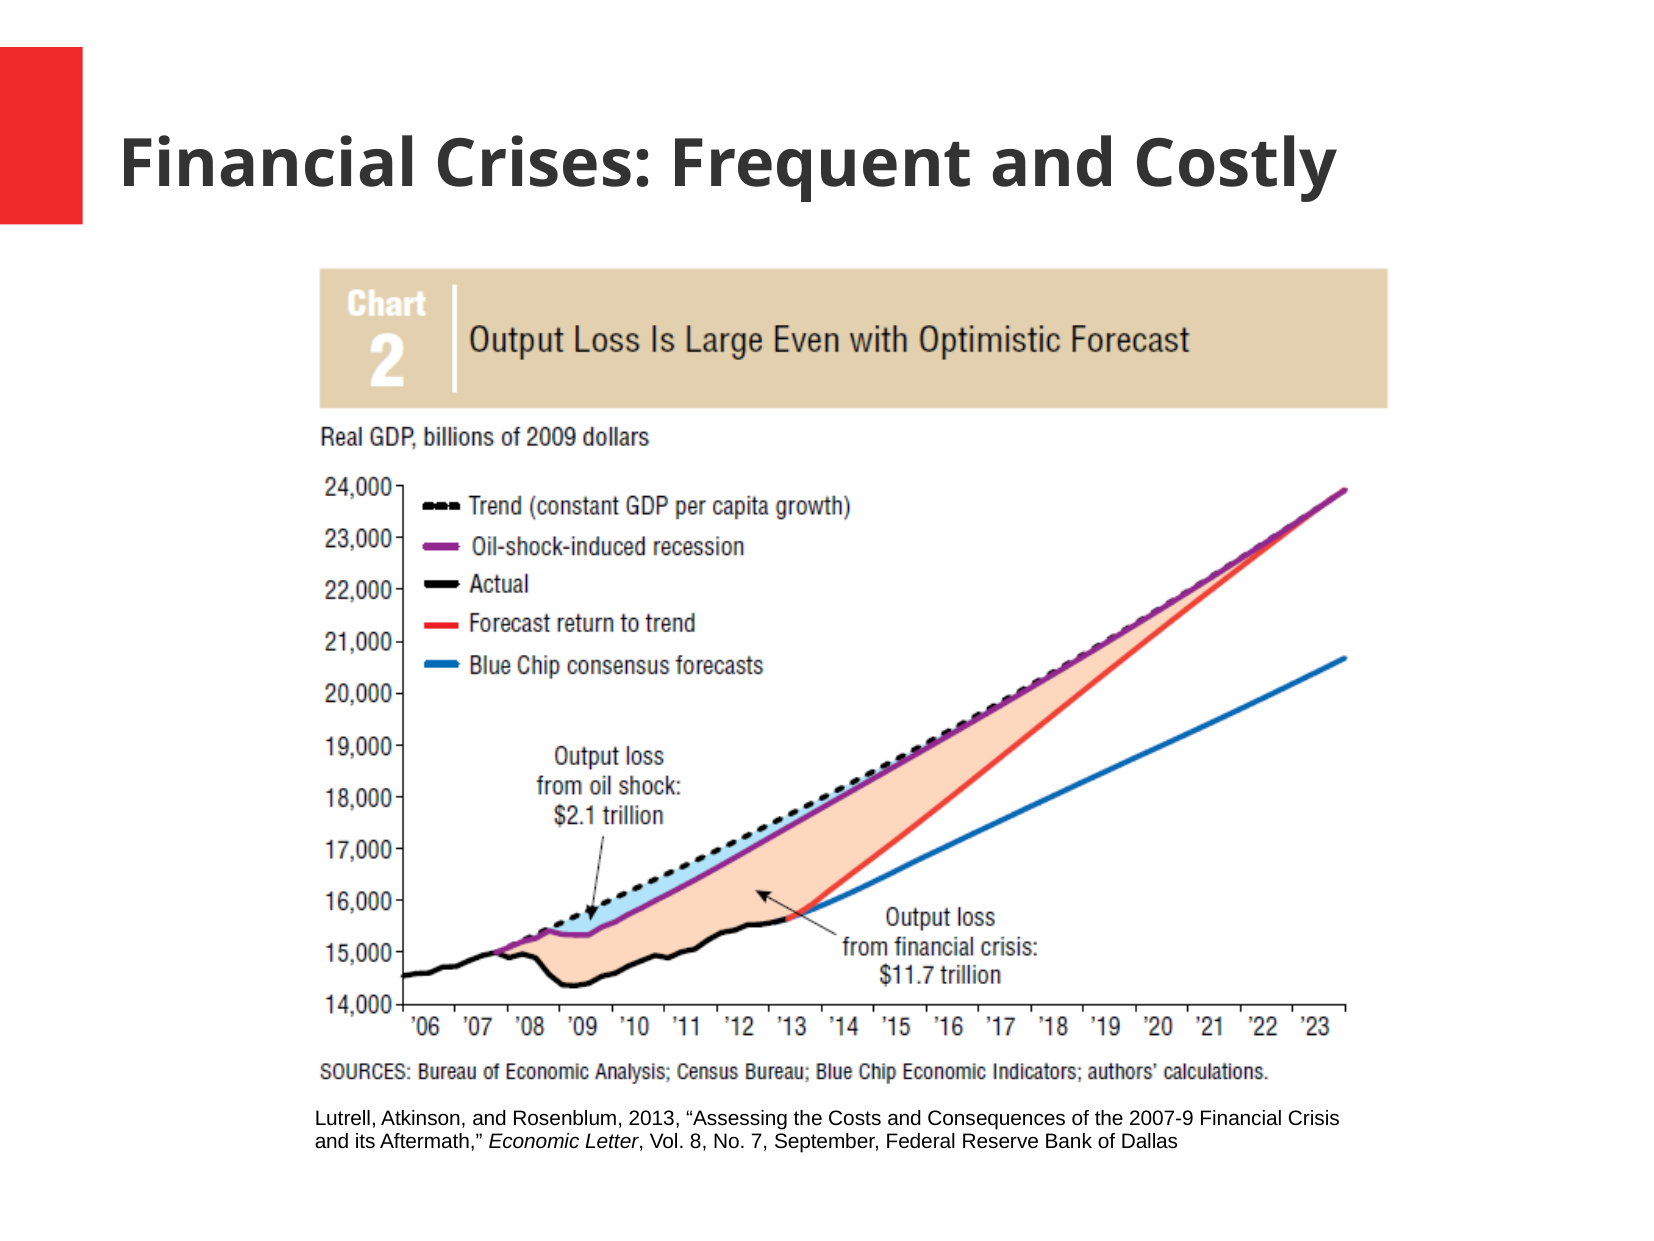

# Financial Crises: Frequent and Costly
Lutrell, Atkinson, and Rosenblum, 2013, “Assessing the Costs and Consequences of the 2007-9 Financial Crisis
and its Aftermath,” Economic Letter, Vol. 8, No. 7, September, Federal Reserve Bank of Dallas